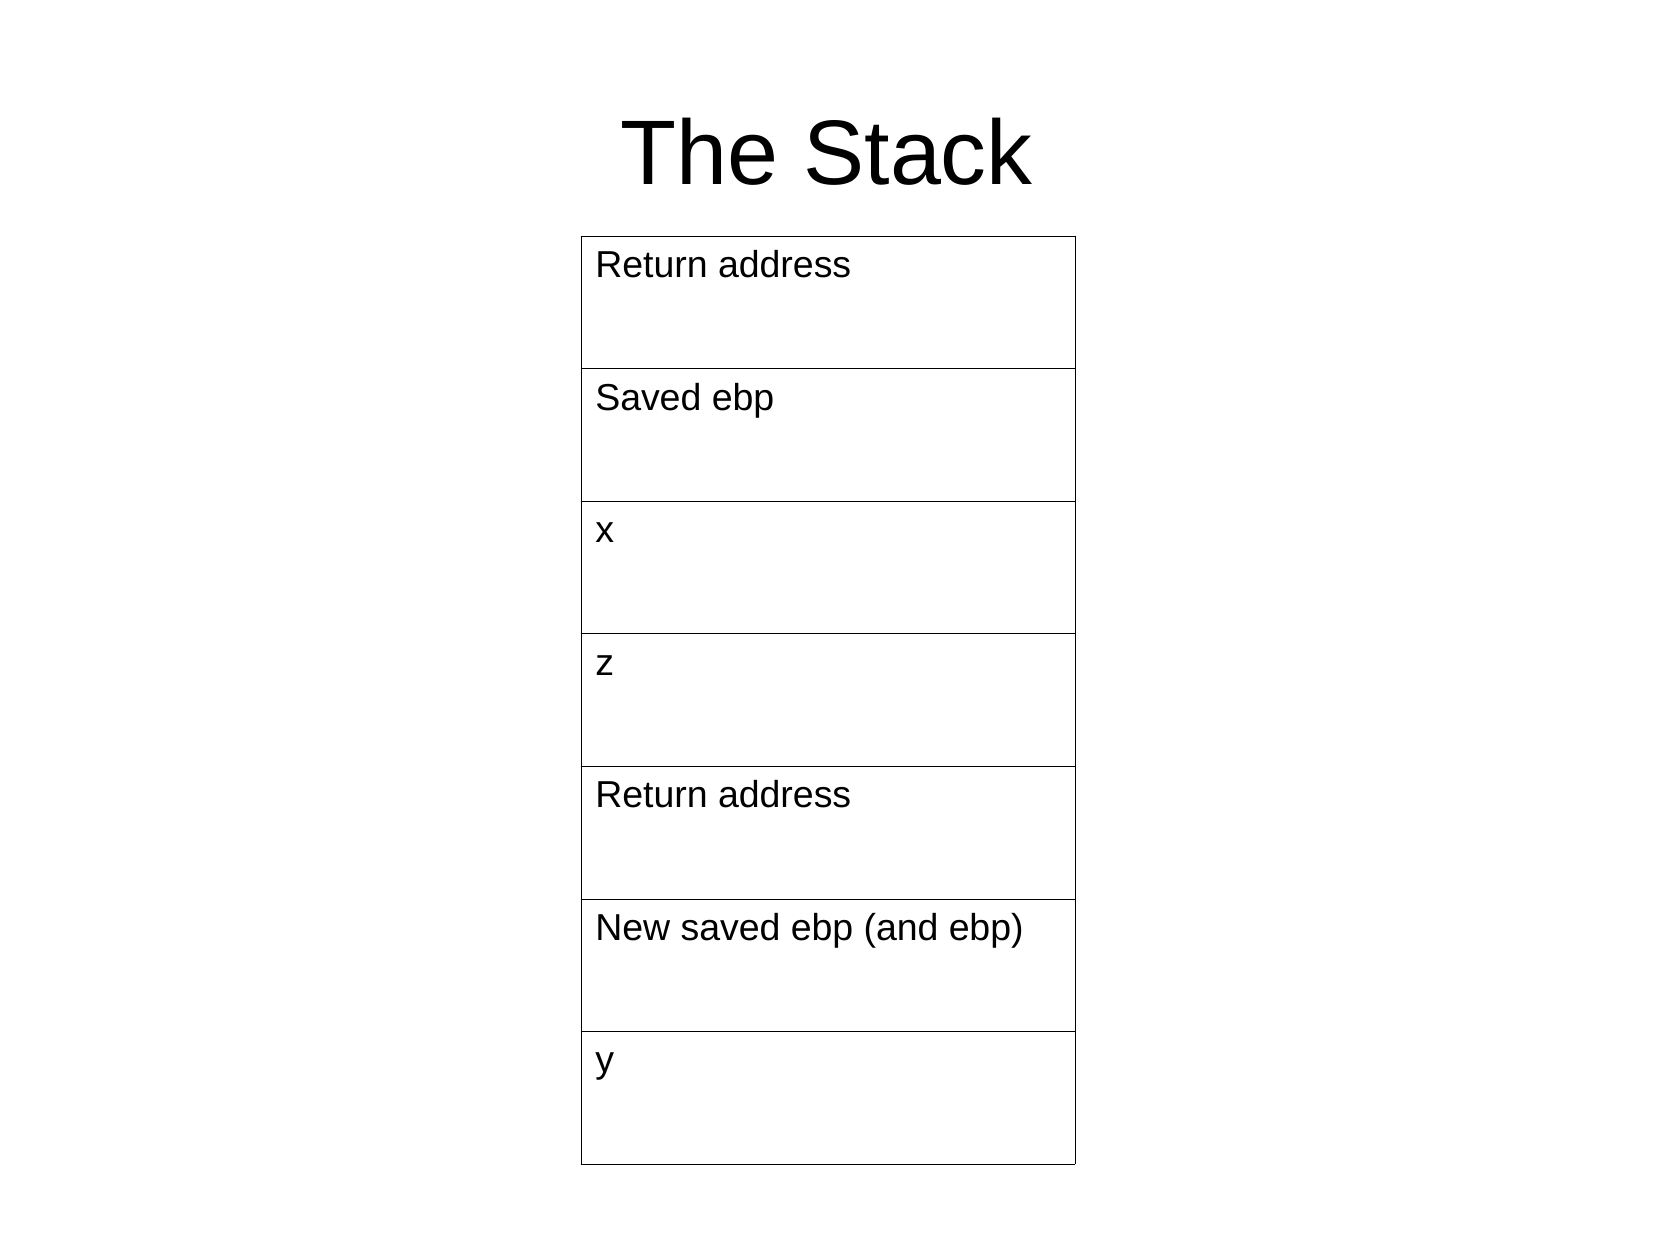

# The Stack
| Return address |
| --- |
| Saved ebp |
| x |
| z |
| Return address |
| New saved ebp (and ebp) |
| y |